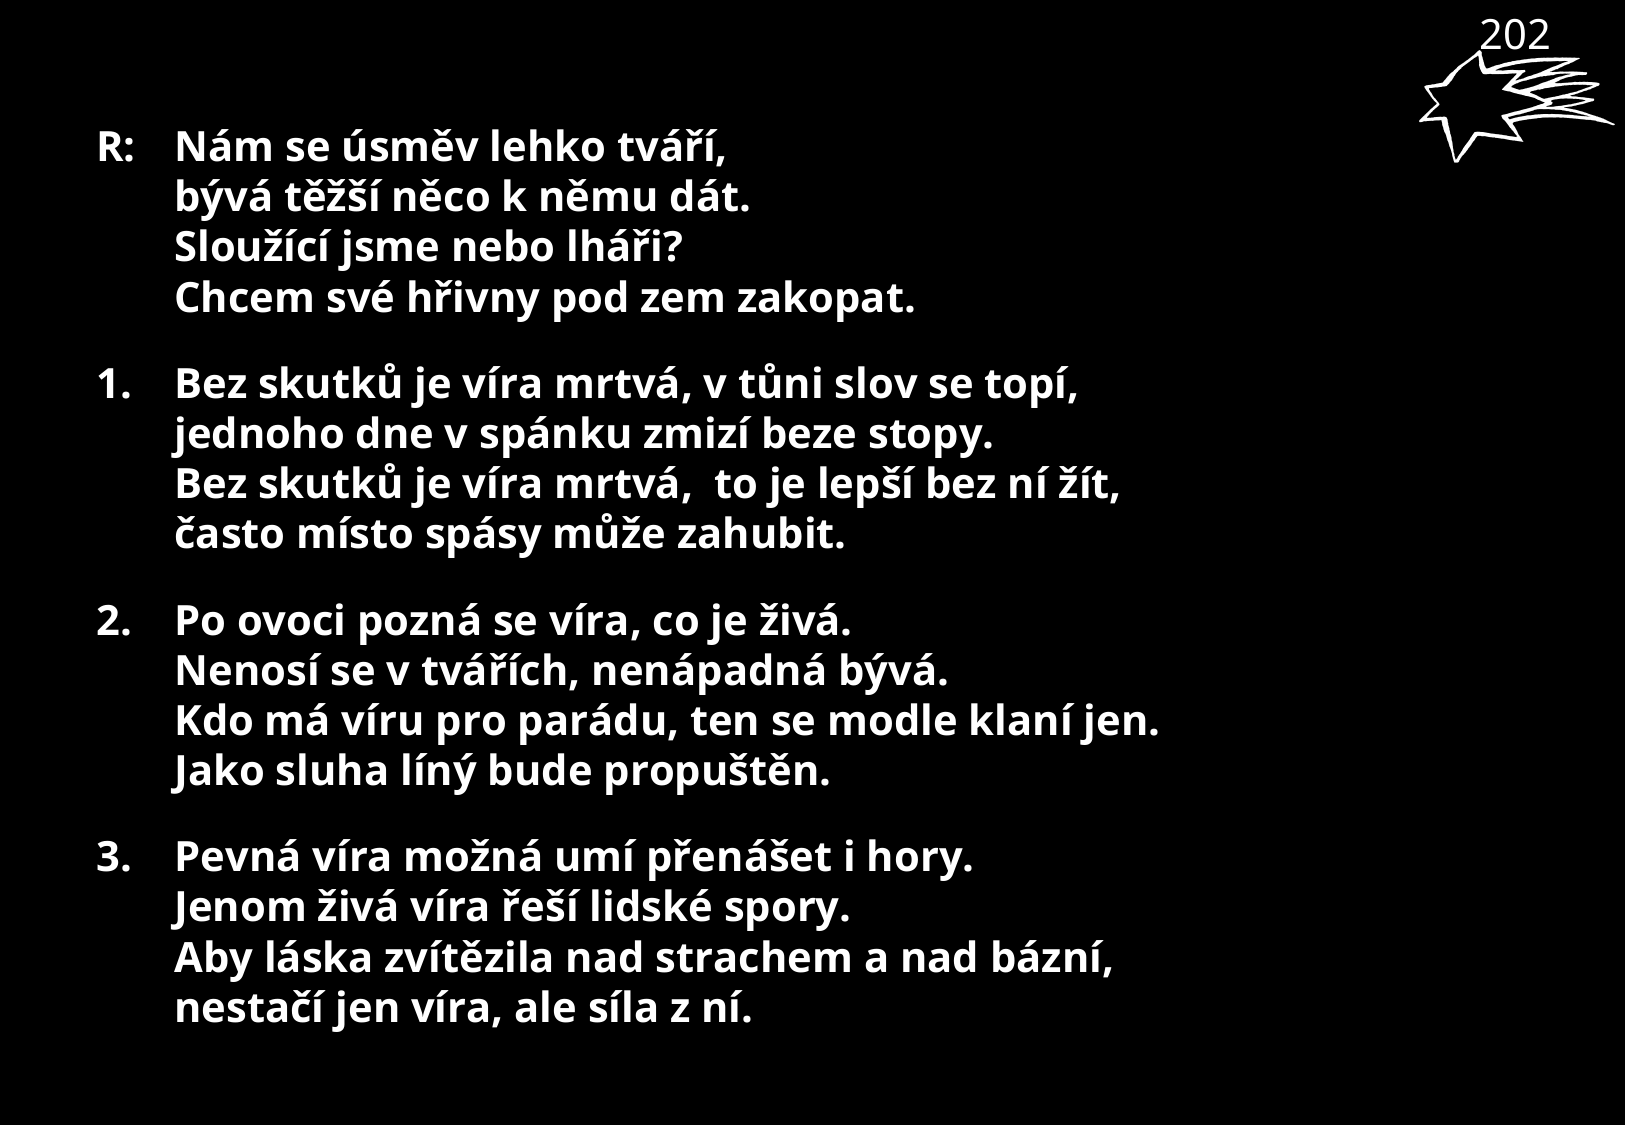

202
# R: 	Nám se úsměv lehko tváří, bývá těžší něco k němu dát. Sloužící jsme nebo lháři? Chcem své hřivny pod zem zakopat.
1. 	Bez skutků je víra mrtvá, v tůni slov se topí,
jednoho dne v spánku zmizí beze stopy.
Bez skutků je víra mrtvá, to je lepší bez ní žít,
často místo spásy může zahubit.
2. 	Po ovoci pozná se víra, co je živá.
Nenosí se v tvářích, nenápadná bývá.
Kdo má víru pro parádu, ten se modle klaní jen.
Jako sluha líný bude propuštěn.
3. 	Pevná víra možná umí přenášet i hory.
Jenom živá víra řeší lidské spory.
Aby láska zvítězila nad strachem a nad bázní,
nestačí jen víra, ale síla z ní.